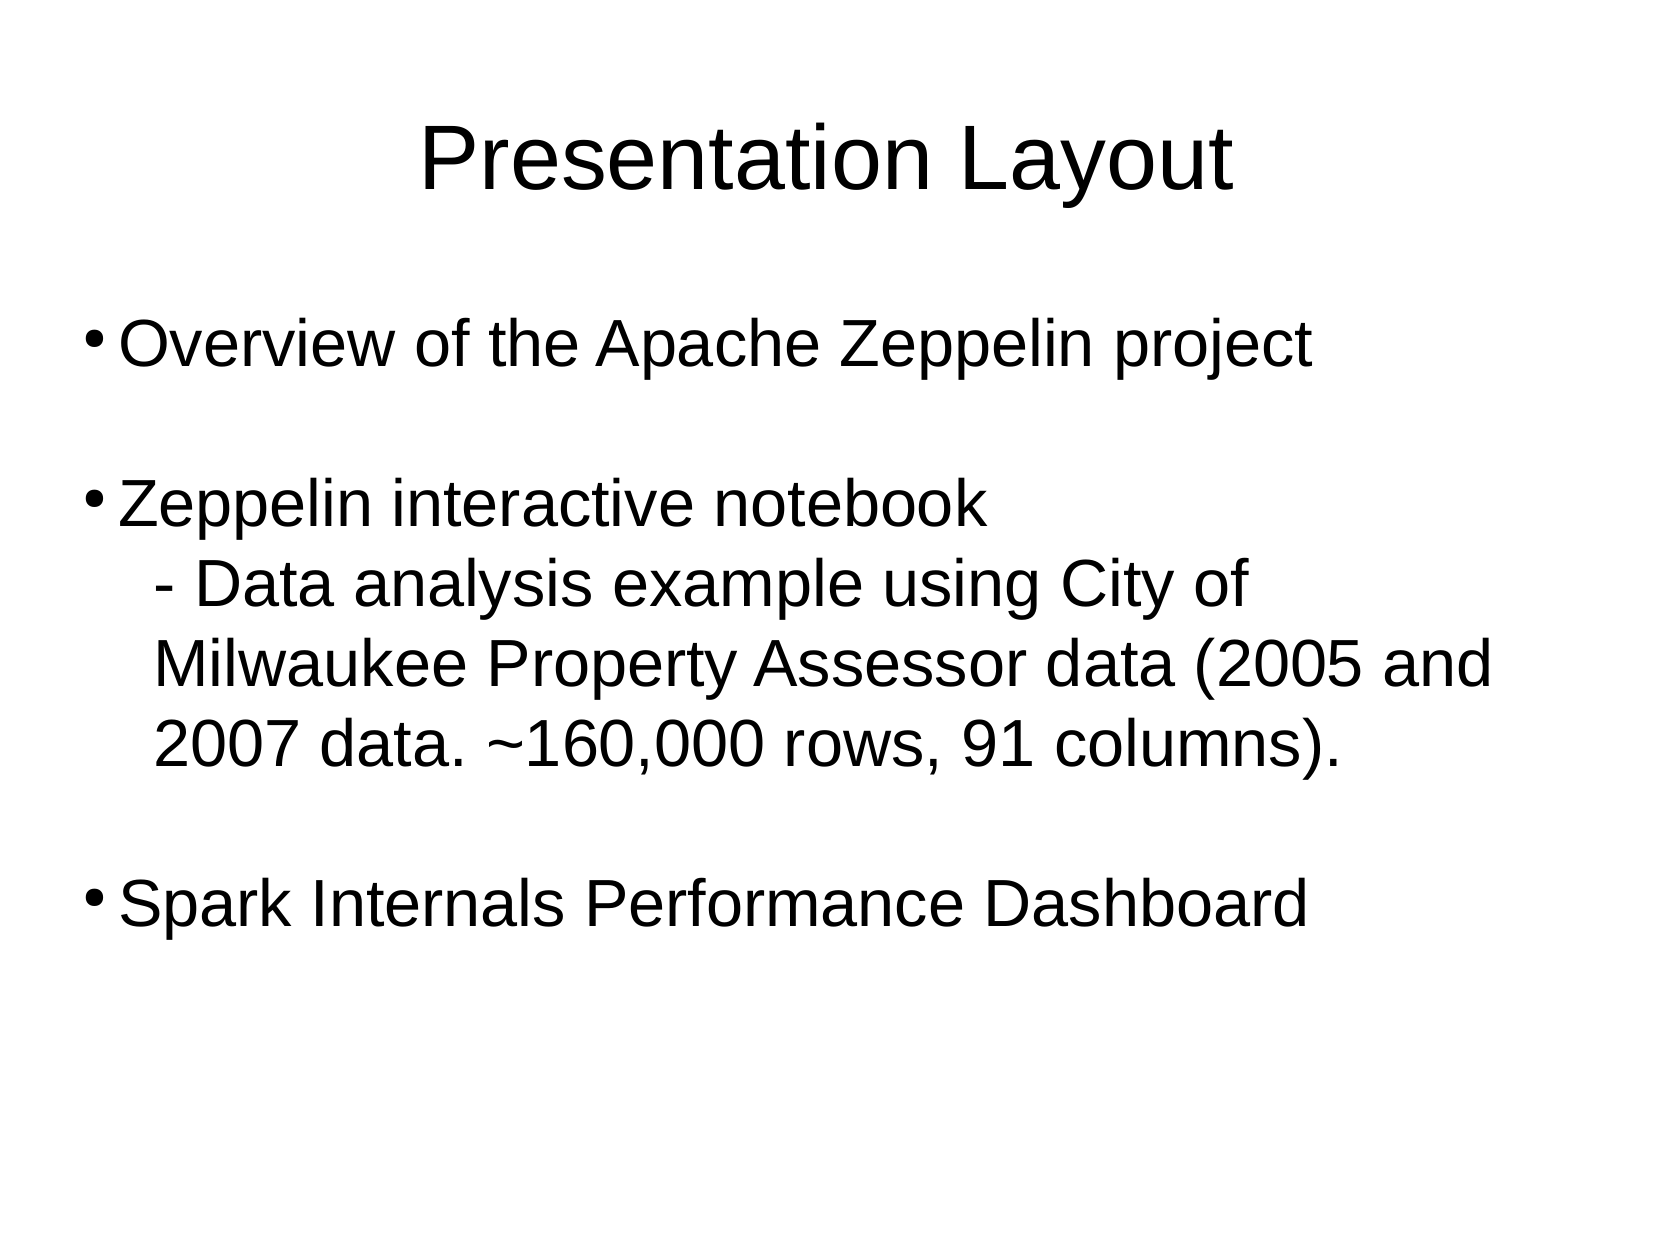

Presentation Layout
Overview of the Apache Zeppelin project
Zeppelin interactive notebook
- Data analysis example using City of Milwaukee Property Assessor data (2005 and 2007 data. ~160,000 rows, 91 columns).
Spark Internals Performance Dashboard